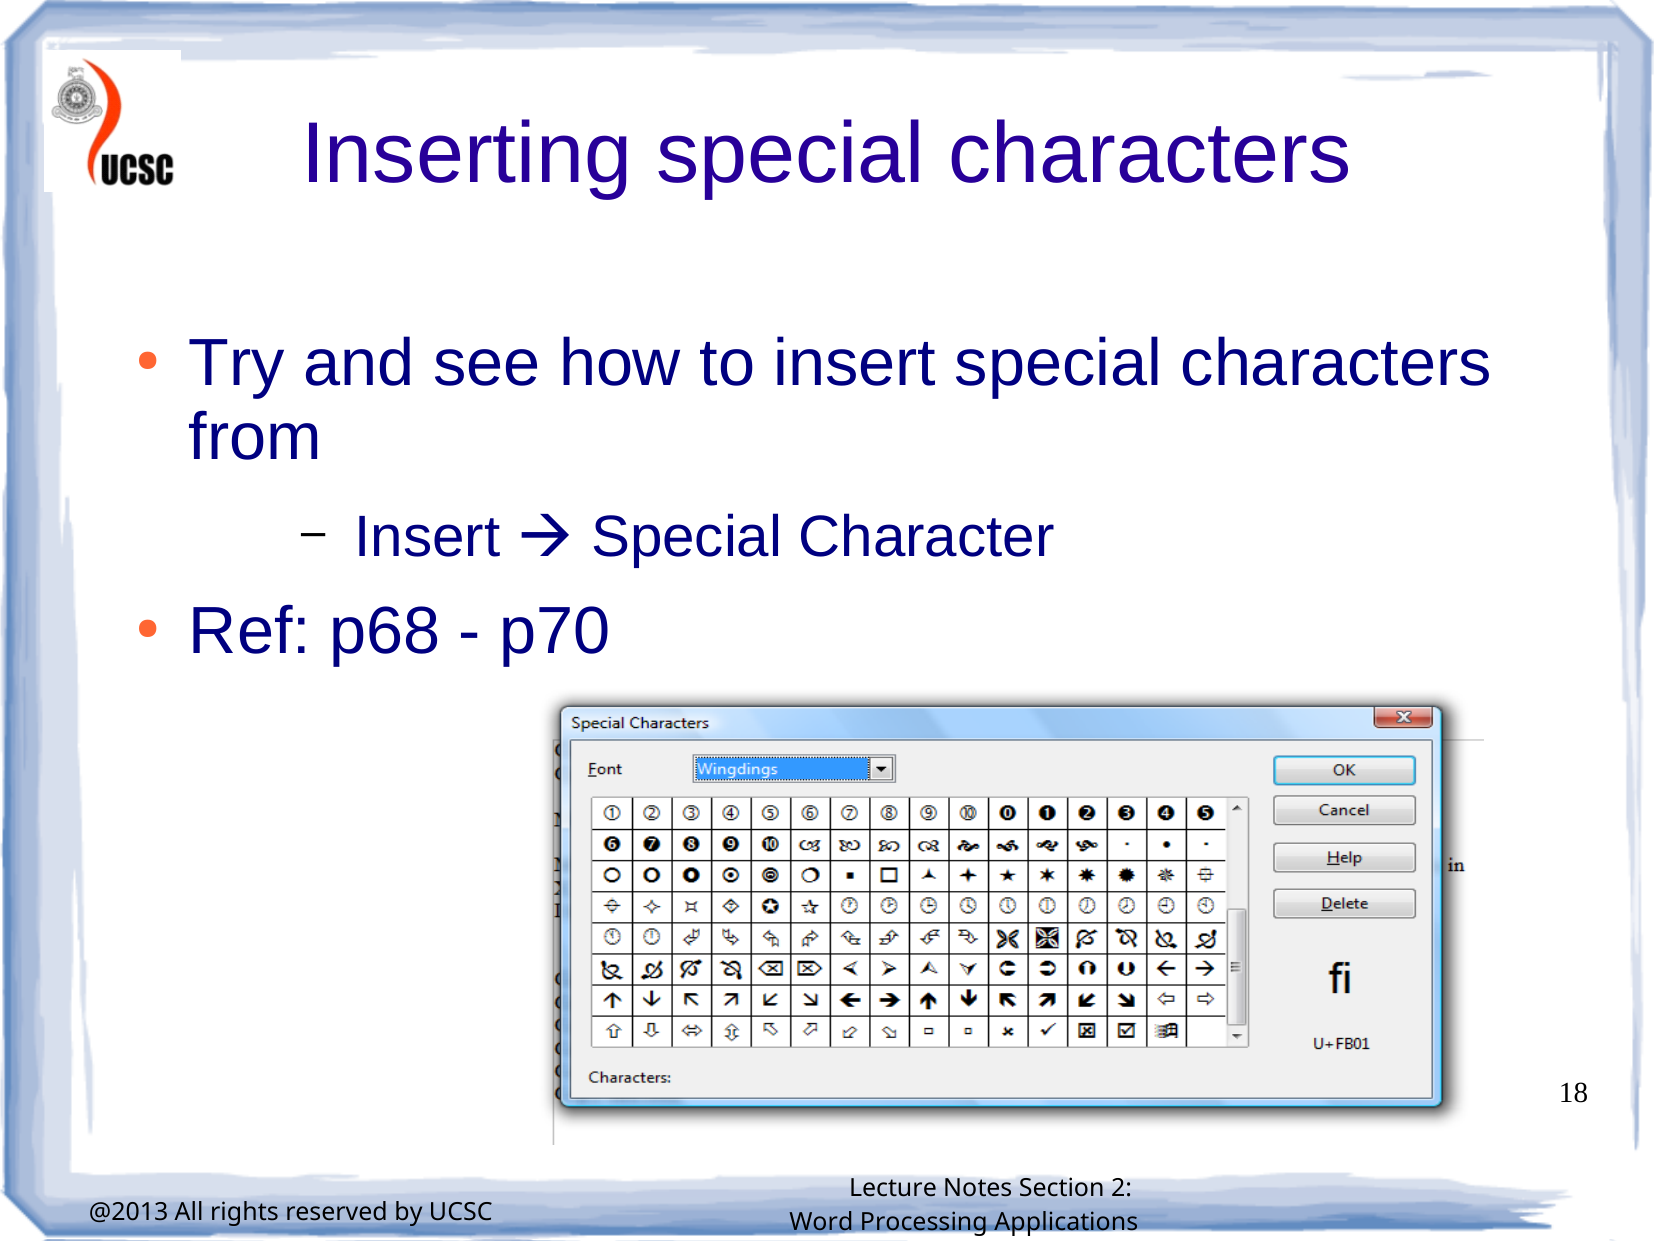

# Inserting special characters
Try and see how to insert special characters from
Insert  Special Character
Ref: p68 - p70
18